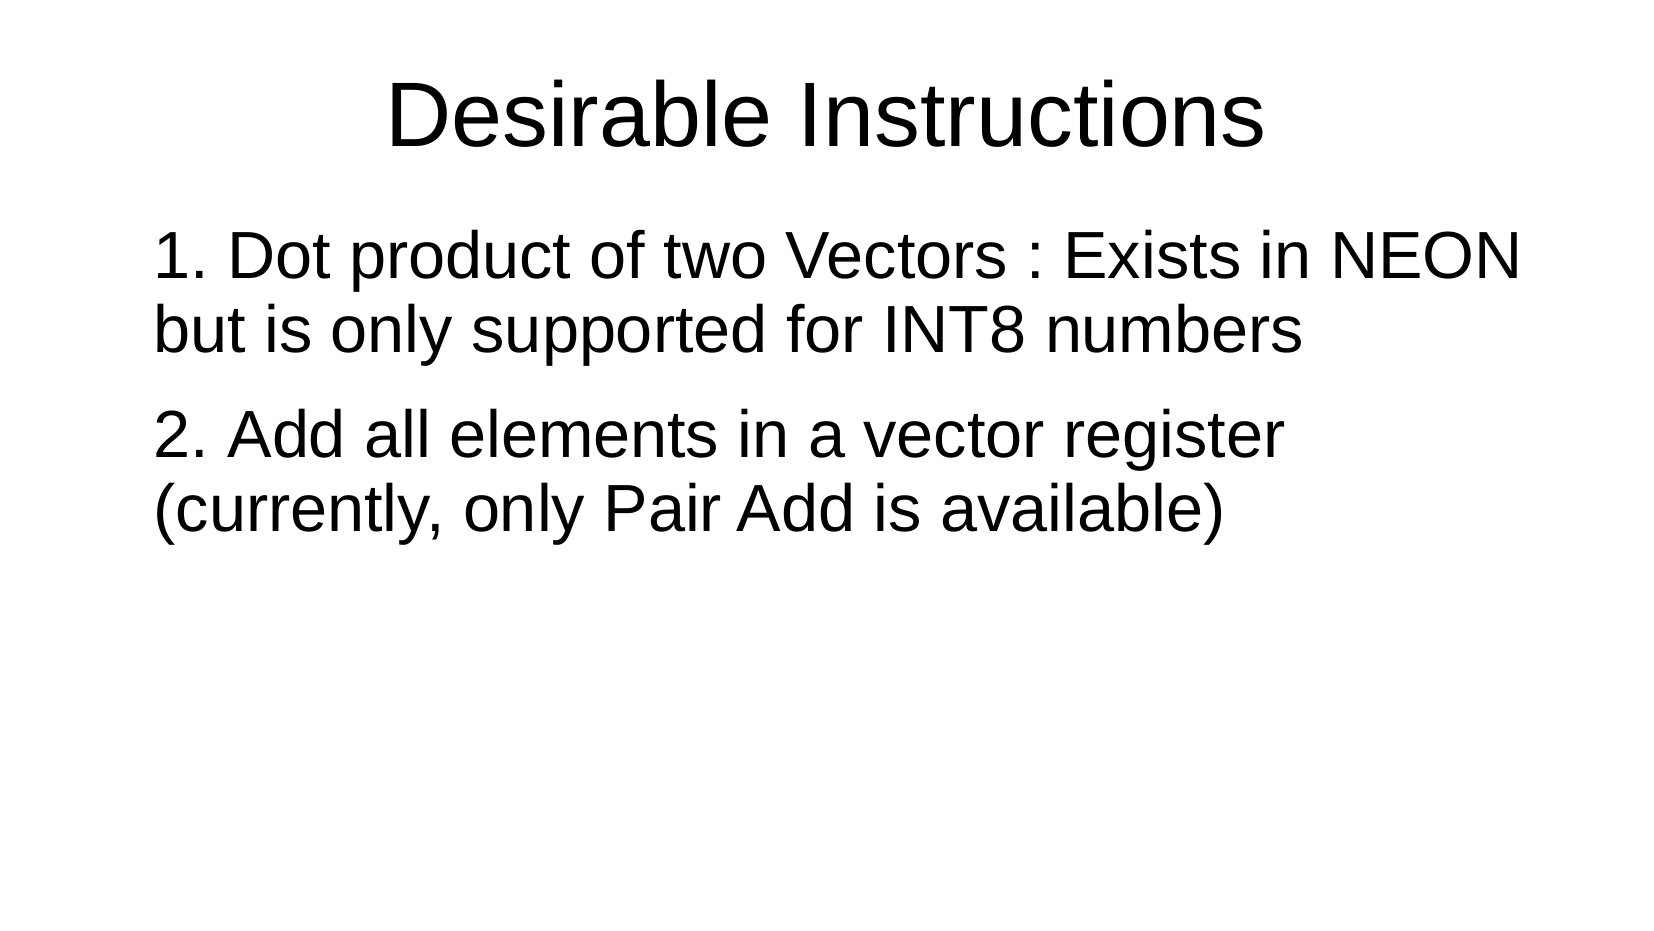

# Desirable Instructions
1. Dot product of two Vectors : Exists in NEON but is only supported for INT8 numbers
2. Add all elements in a vector register (currently, only Pair Add is available)